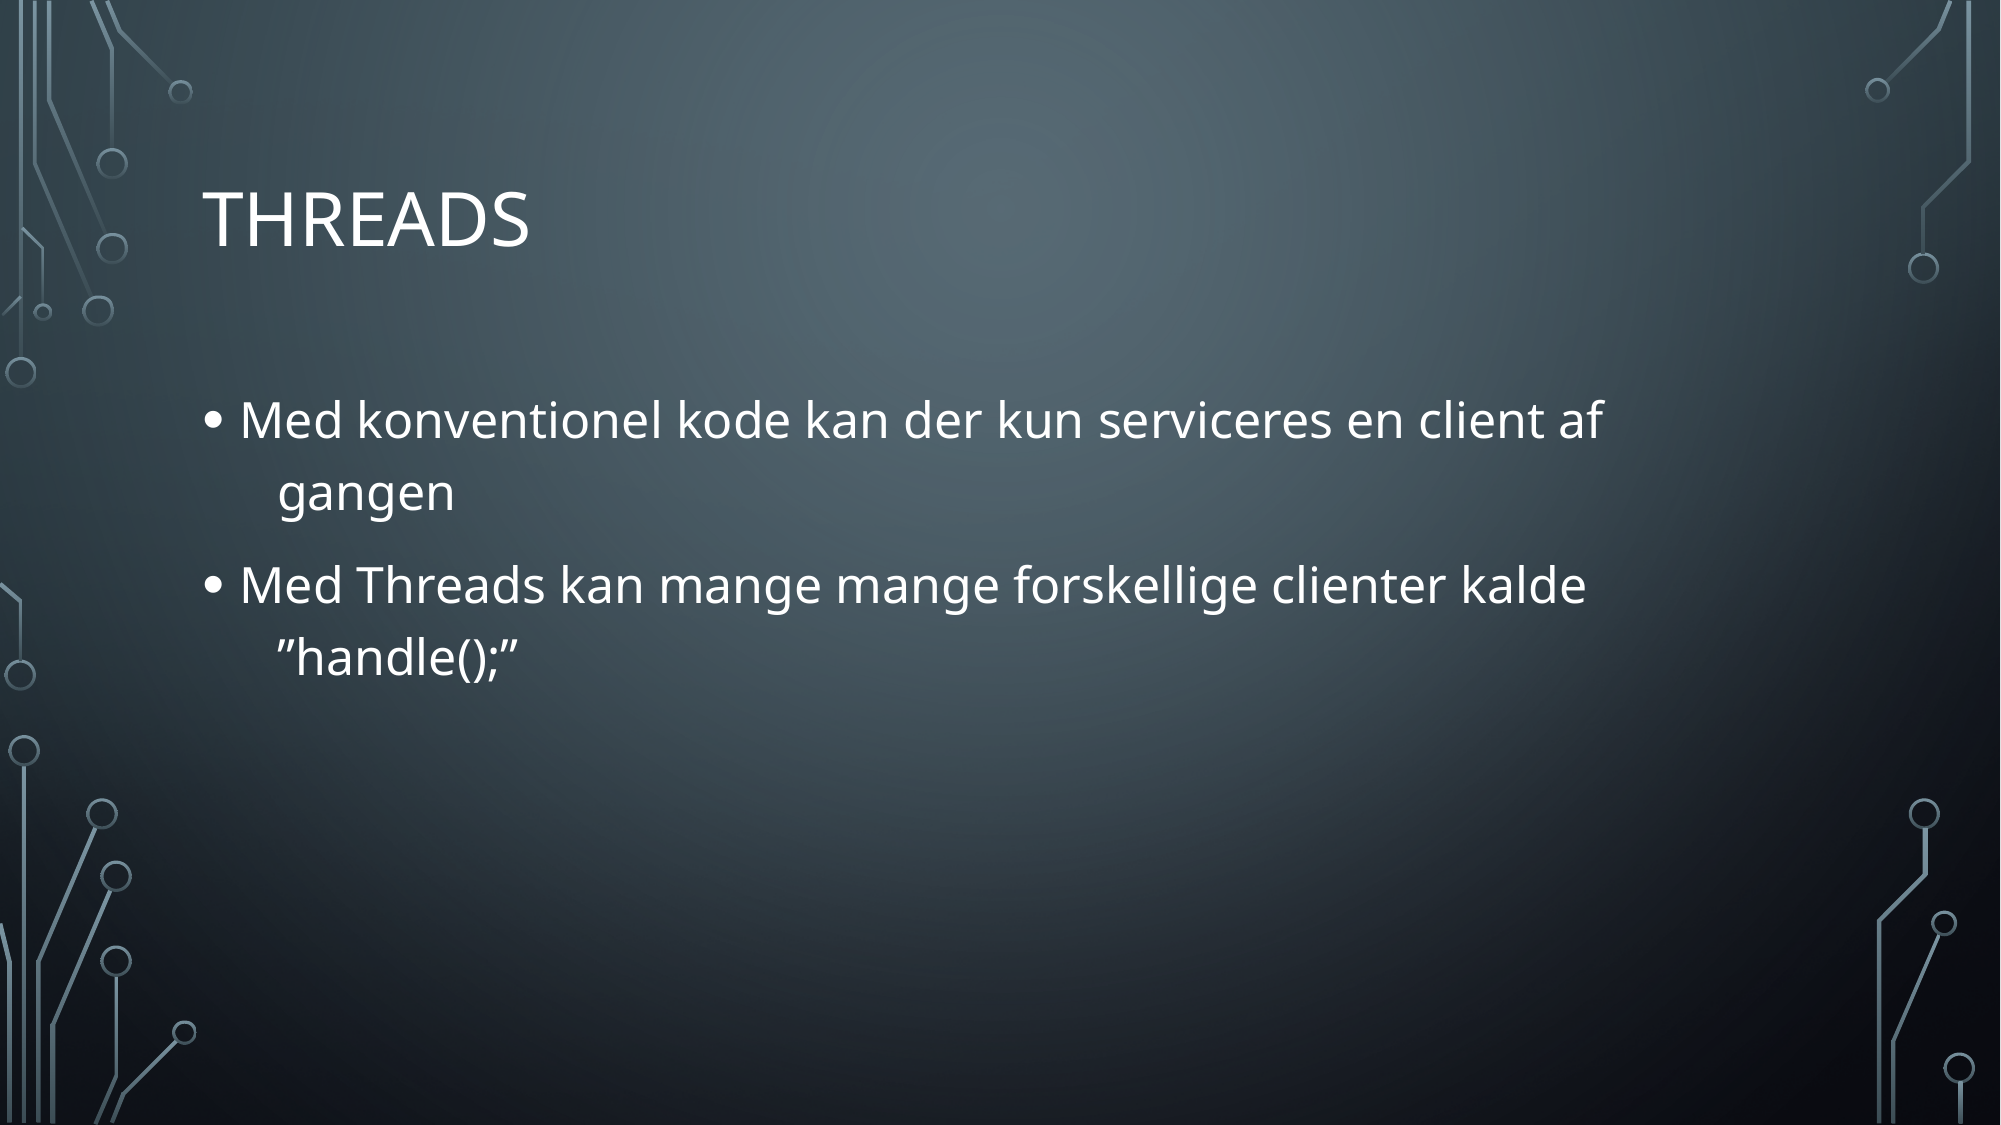

# Threads
Med konventionel kode kan der kun serviceres en client af gangen
Med Threads kan mange mange forskellige clienter kalde ”handle();”